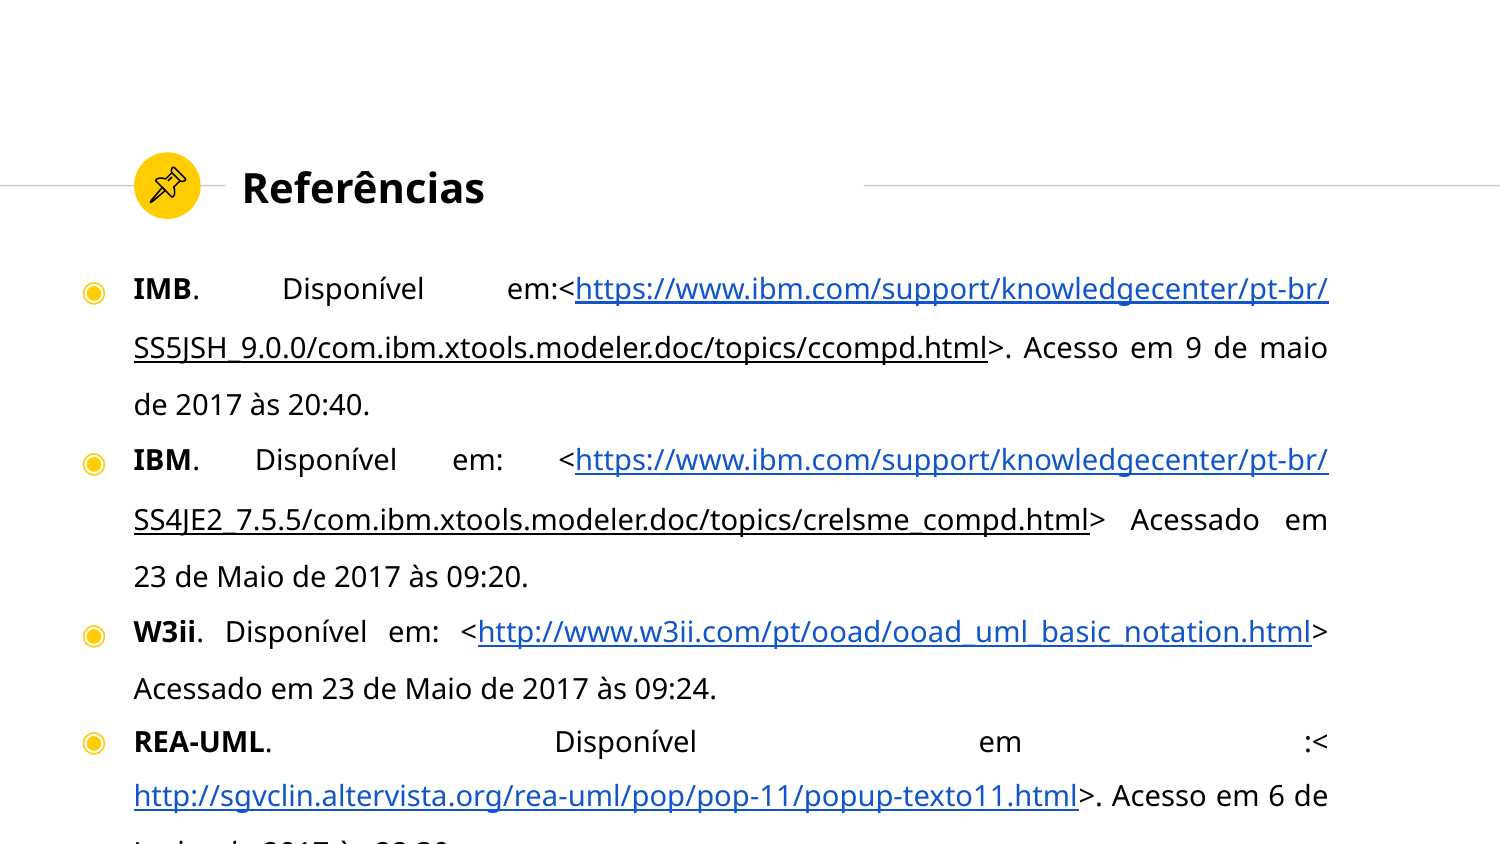

# Referências
IMB. Disponível em:<https://www.ibm.com/support/knowledgecenter/pt-br/SS5JSH_9.0.0/com.ibm.xtools.modeler.doc/topics/ccompd.html>. Acesso em 9 de maio de 2017 às 20:40.
IBM. Disponível em: <https://www.ibm.com/support/knowledgecenter/pt-br/SS4JE2_7.5.5/com.ibm.xtools.modeler.doc/topics/crelsme_compd.html> Acessado em 23 de Maio de 2017 às 09:20.
W3ii. Disponível em: <http://www.w3ii.com/pt/ooad/ooad_uml_basic_notation.html> Acessado em 23 de Maio de 2017 às 09:24.
REA-UML. Disponível em :<http://sgvclin.altervista.org/rea-uml/pop/pop-11/popup-texto11.html>. Acesso em 6 de Junho de 2017 às 22:30.